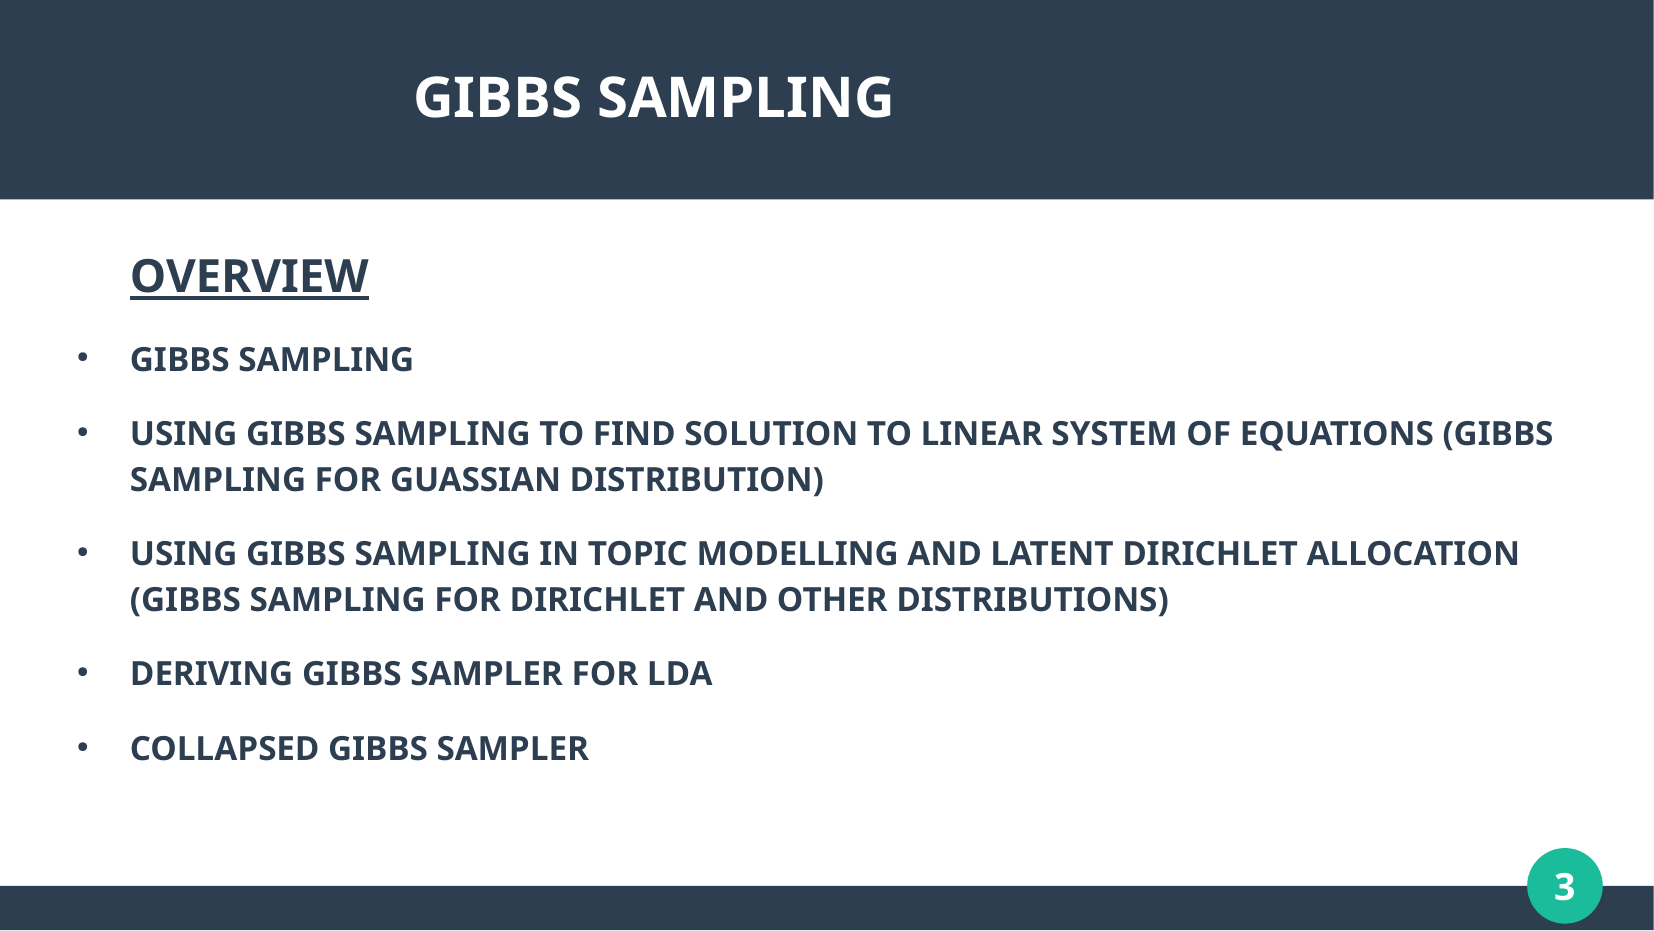

# GIBBS SAMPLING
OVERVIEW
GIBBS SAMPLING
USING GIBBS SAMPLING TO FIND SOLUTION TO LINEAR SYSTEM OF EQUATIONS (GIBBS SAMPLING FOR GUASSIAN DISTRIBUTION)
USING GIBBS SAMPLING IN TOPIC MODELLING AND LATENT DIRICHLET ALLOCATION (GIBBS SAMPLING FOR DIRICHLET AND OTHER DISTRIBUTIONS)
DERIVING GIBBS SAMPLER FOR LDA
COLLAPSED GIBBS SAMPLER